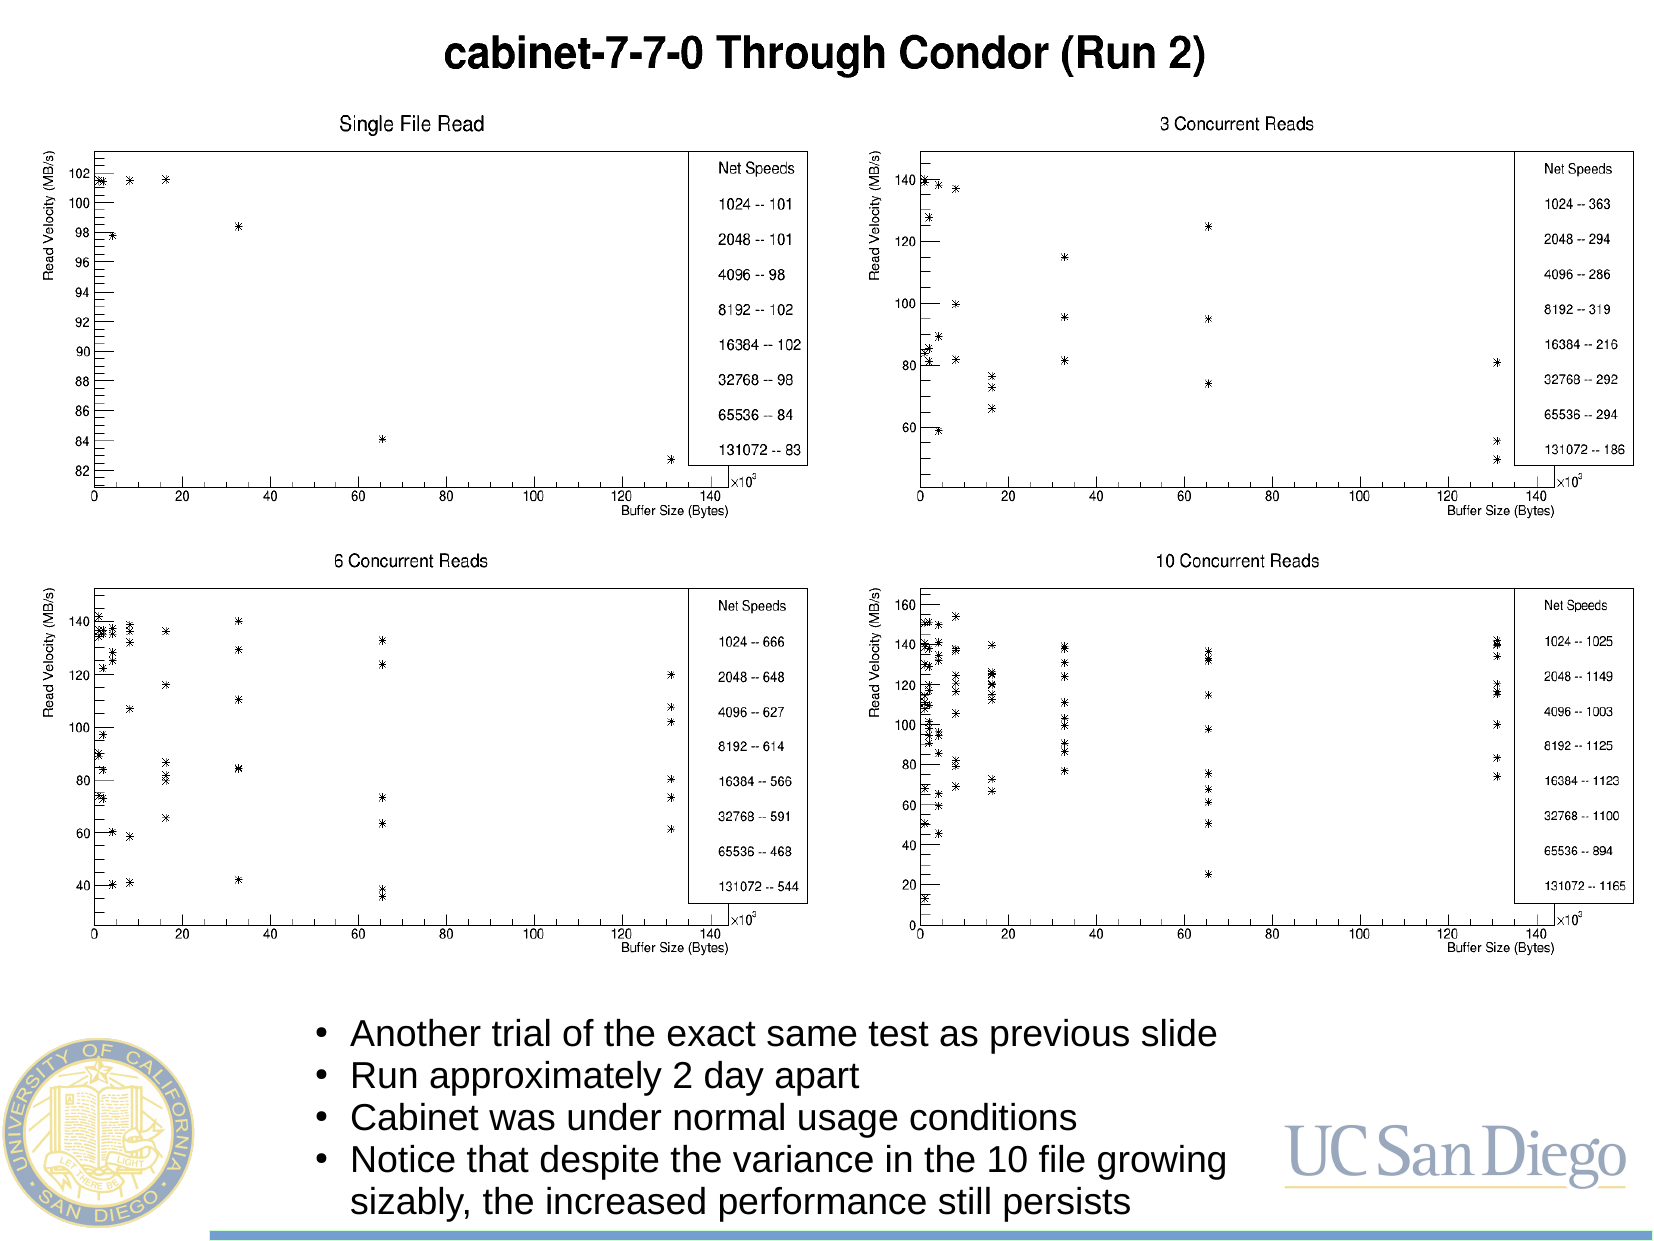

Another trial of the exact same test as previous slide
Run approximately 2 day apart
Cabinet was under normal usage conditions
Notice that despite the variance in the 10 file growing sizably, the increased performance still persists